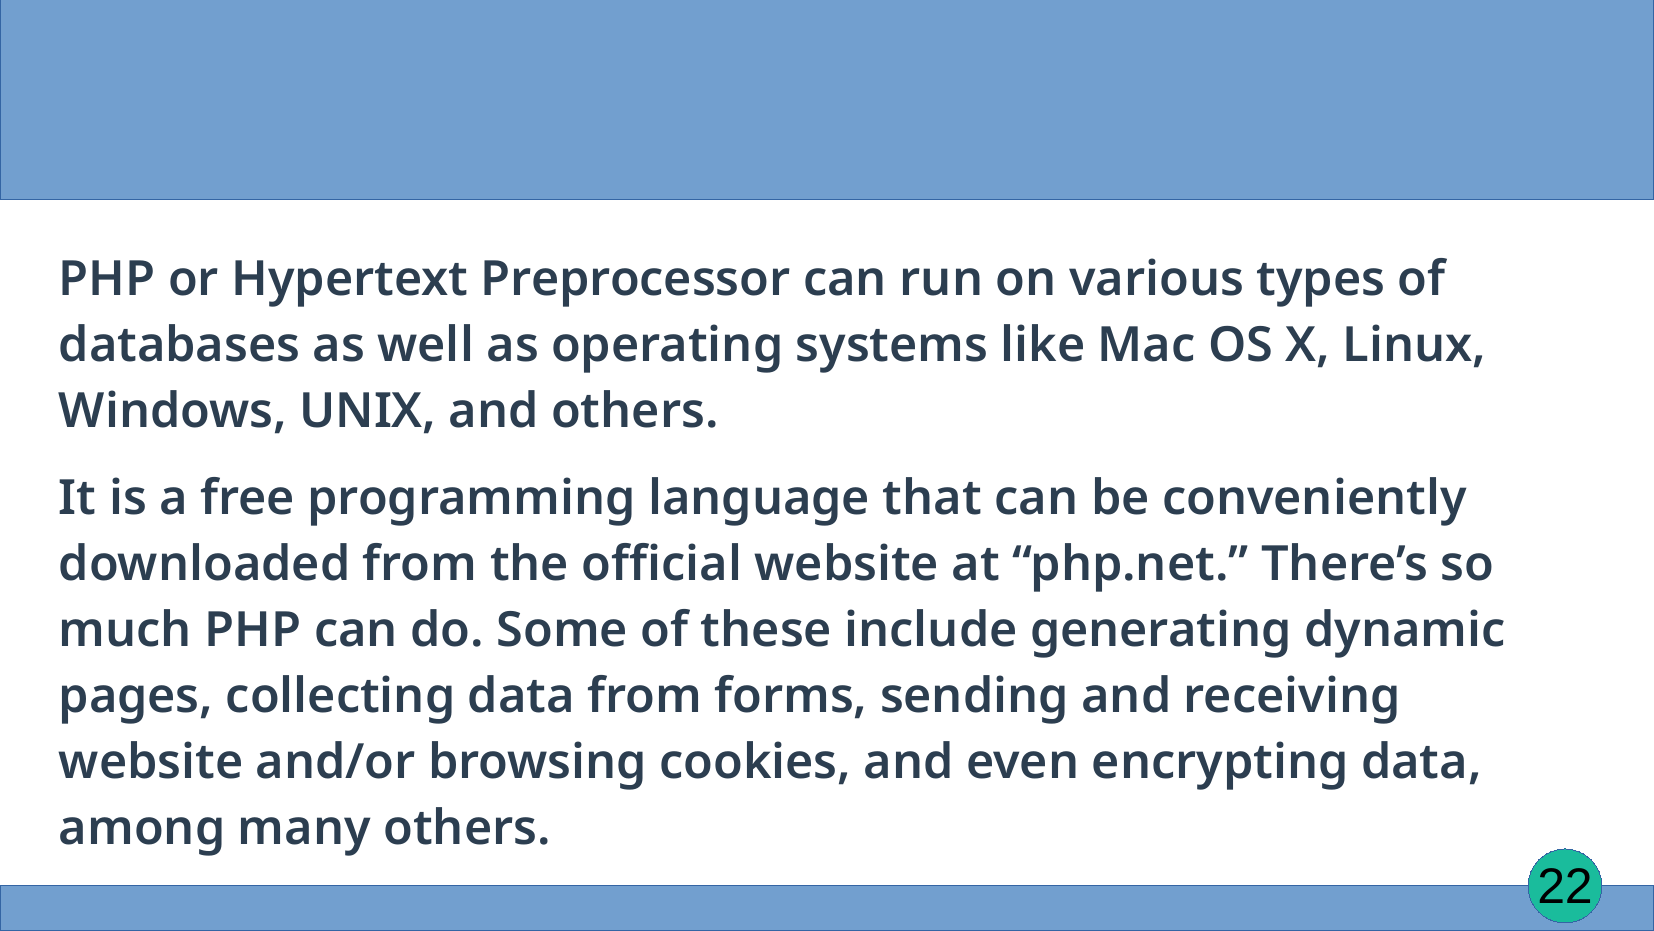

#
PHP or Hypertext Preprocessor can run on various types of databases as well as operating systems like Mac OS X, Linux, Windows, UNIX, and others.
It is a free programming language that can be conveniently downloaded from the official website at “php.net.” There’s so much PHP can do. Some of these include generating dynamic pages, collecting data from forms, sending and receiving website and/or browsing cookies, and even encrypting data, among many others.